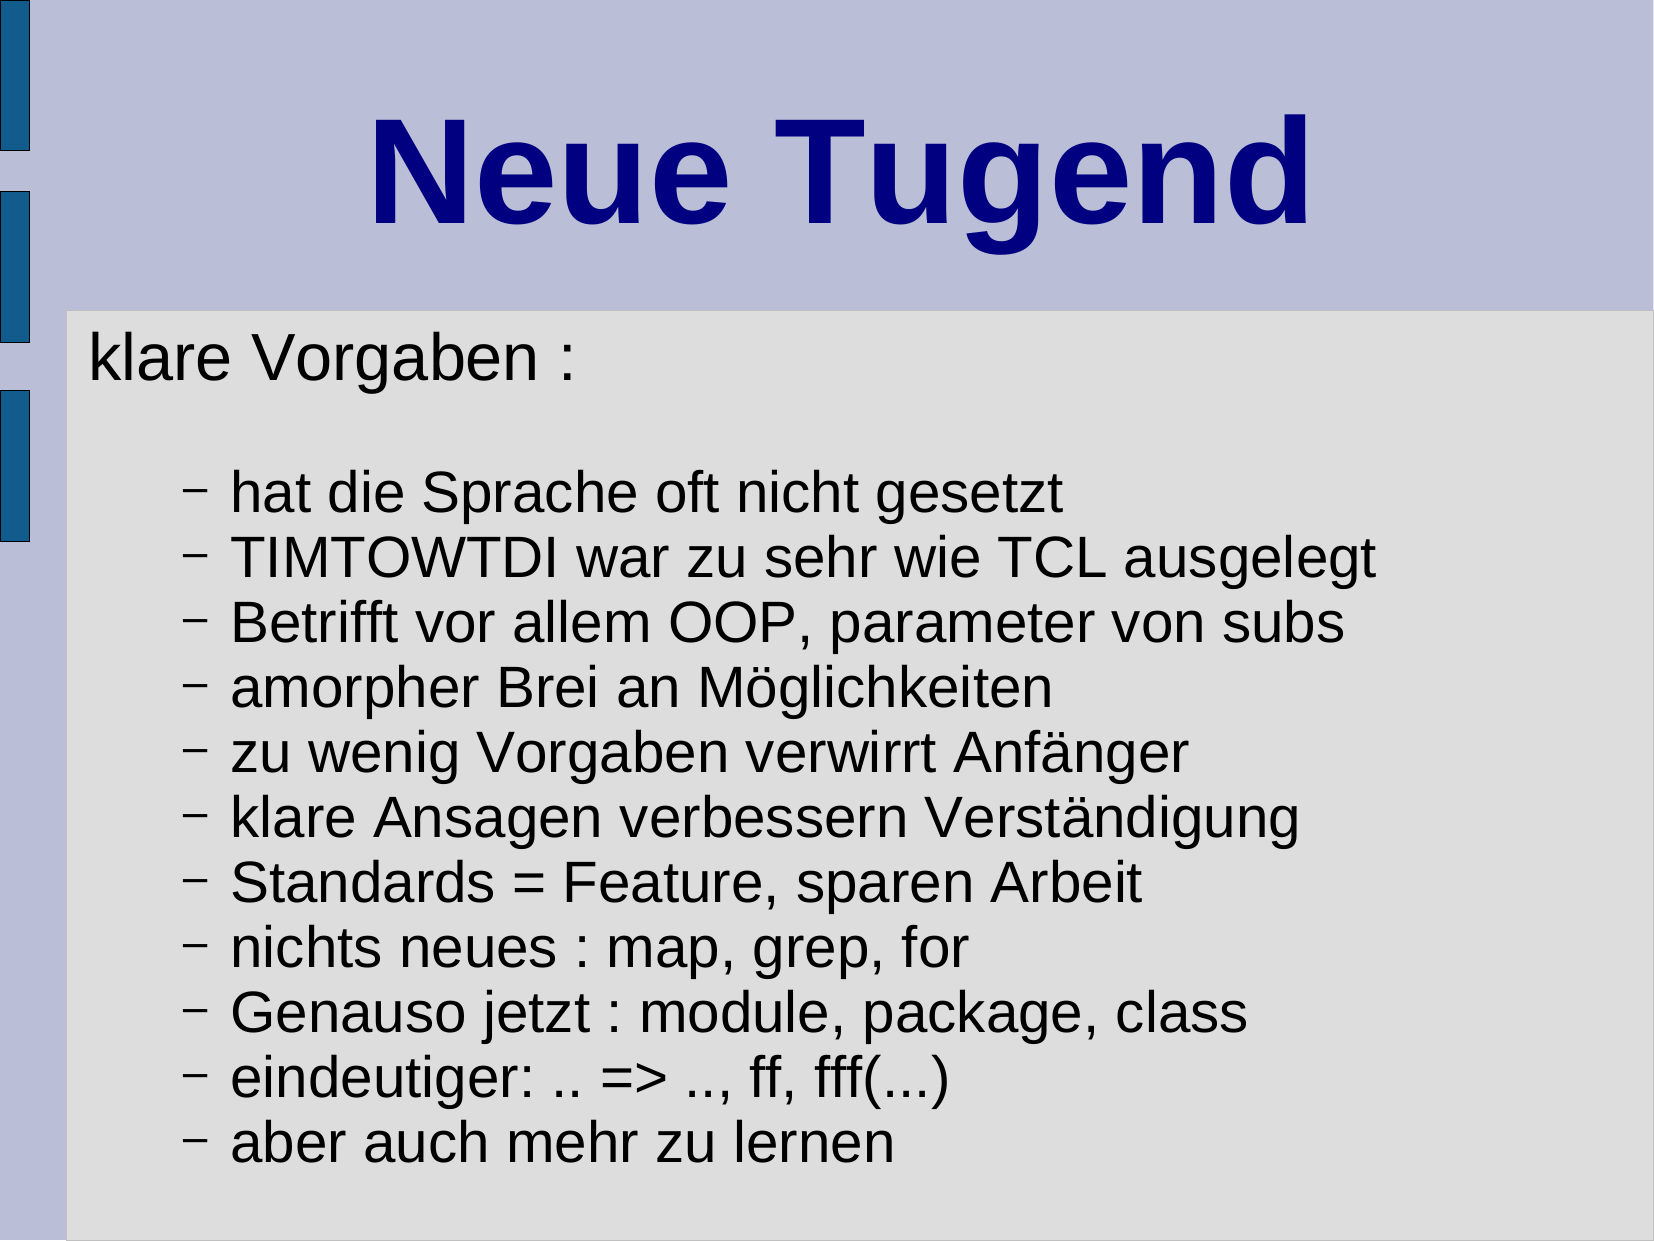

# Neue Tugend
klare Vorgaben :
hat die Sprache oft nicht gesetzt
TIMTOWTDI war zu sehr wie TCL ausgelegt
Betrifft vor allem OOP, parameter von subs
amorpher Brei an Möglichkeiten
zu wenig Vorgaben verwirrt Anfänger
klare Ansagen verbessern Verständigung
Standards = Feature, sparen Arbeit
nichts neues : map, grep, for
Genauso jetzt : module, package, class
eindeutiger: .. => .., ff, fff(...)
aber auch mehr zu lernen